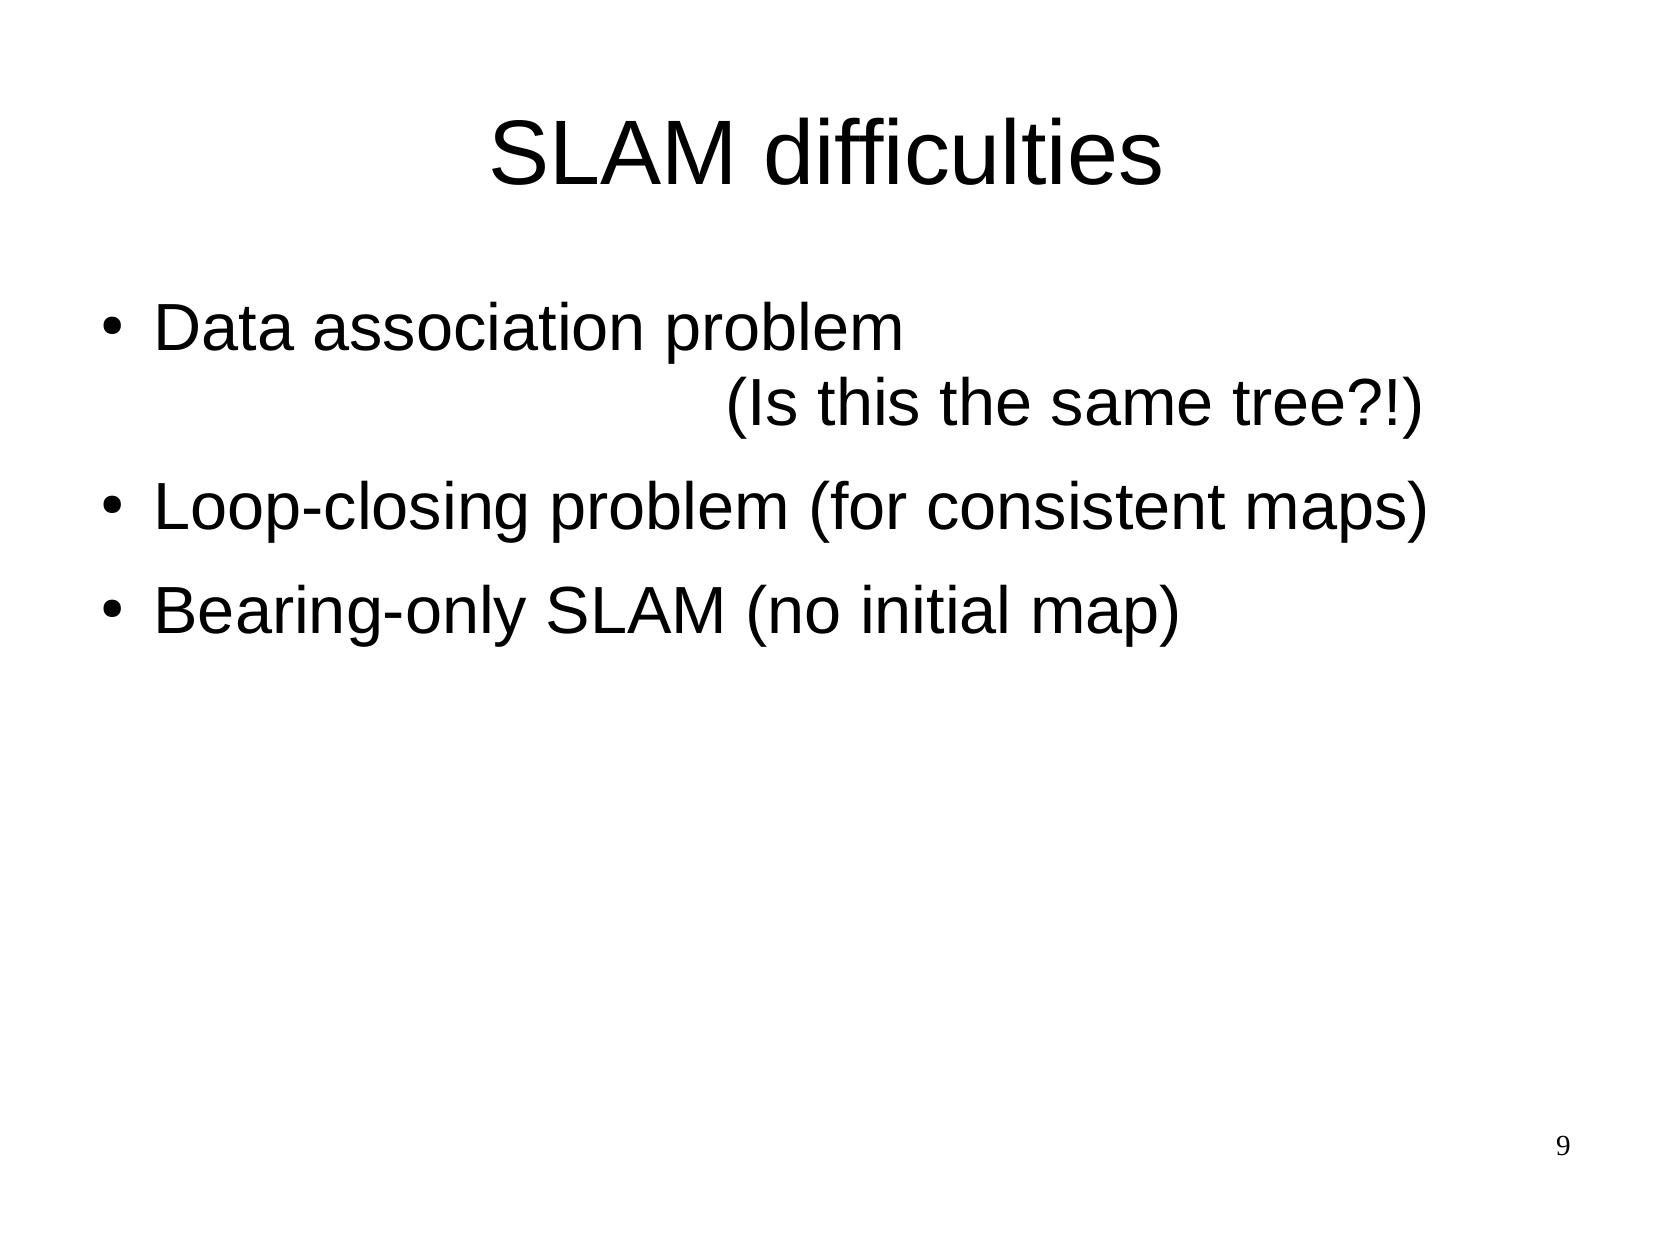

# SLAM difficulties
Data association problem (Is this the same tree?!)
Loop-closing problem (for consistent maps)
Bearing-only SLAM (no initial map)
9